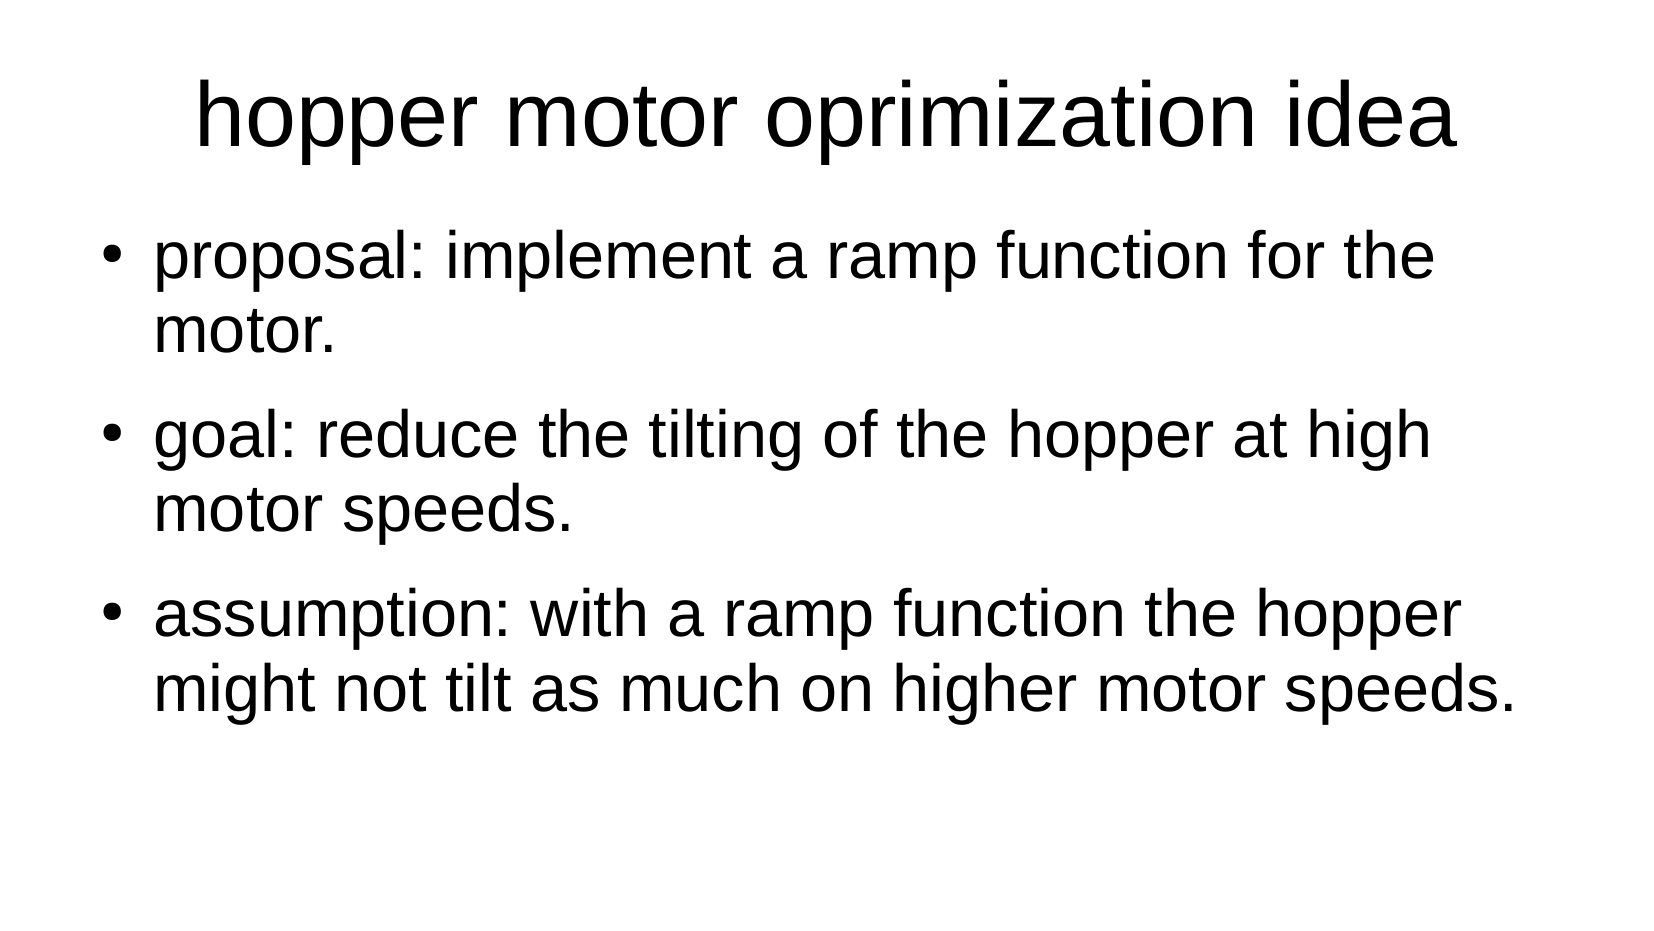

# hopper motor oprimization idea
proposal: implement a ramp function for the motor.
goal: reduce the tilting of the hopper at high motor speeds.
assumption: with a ramp function the hopper might not tilt as much on higher motor speeds.